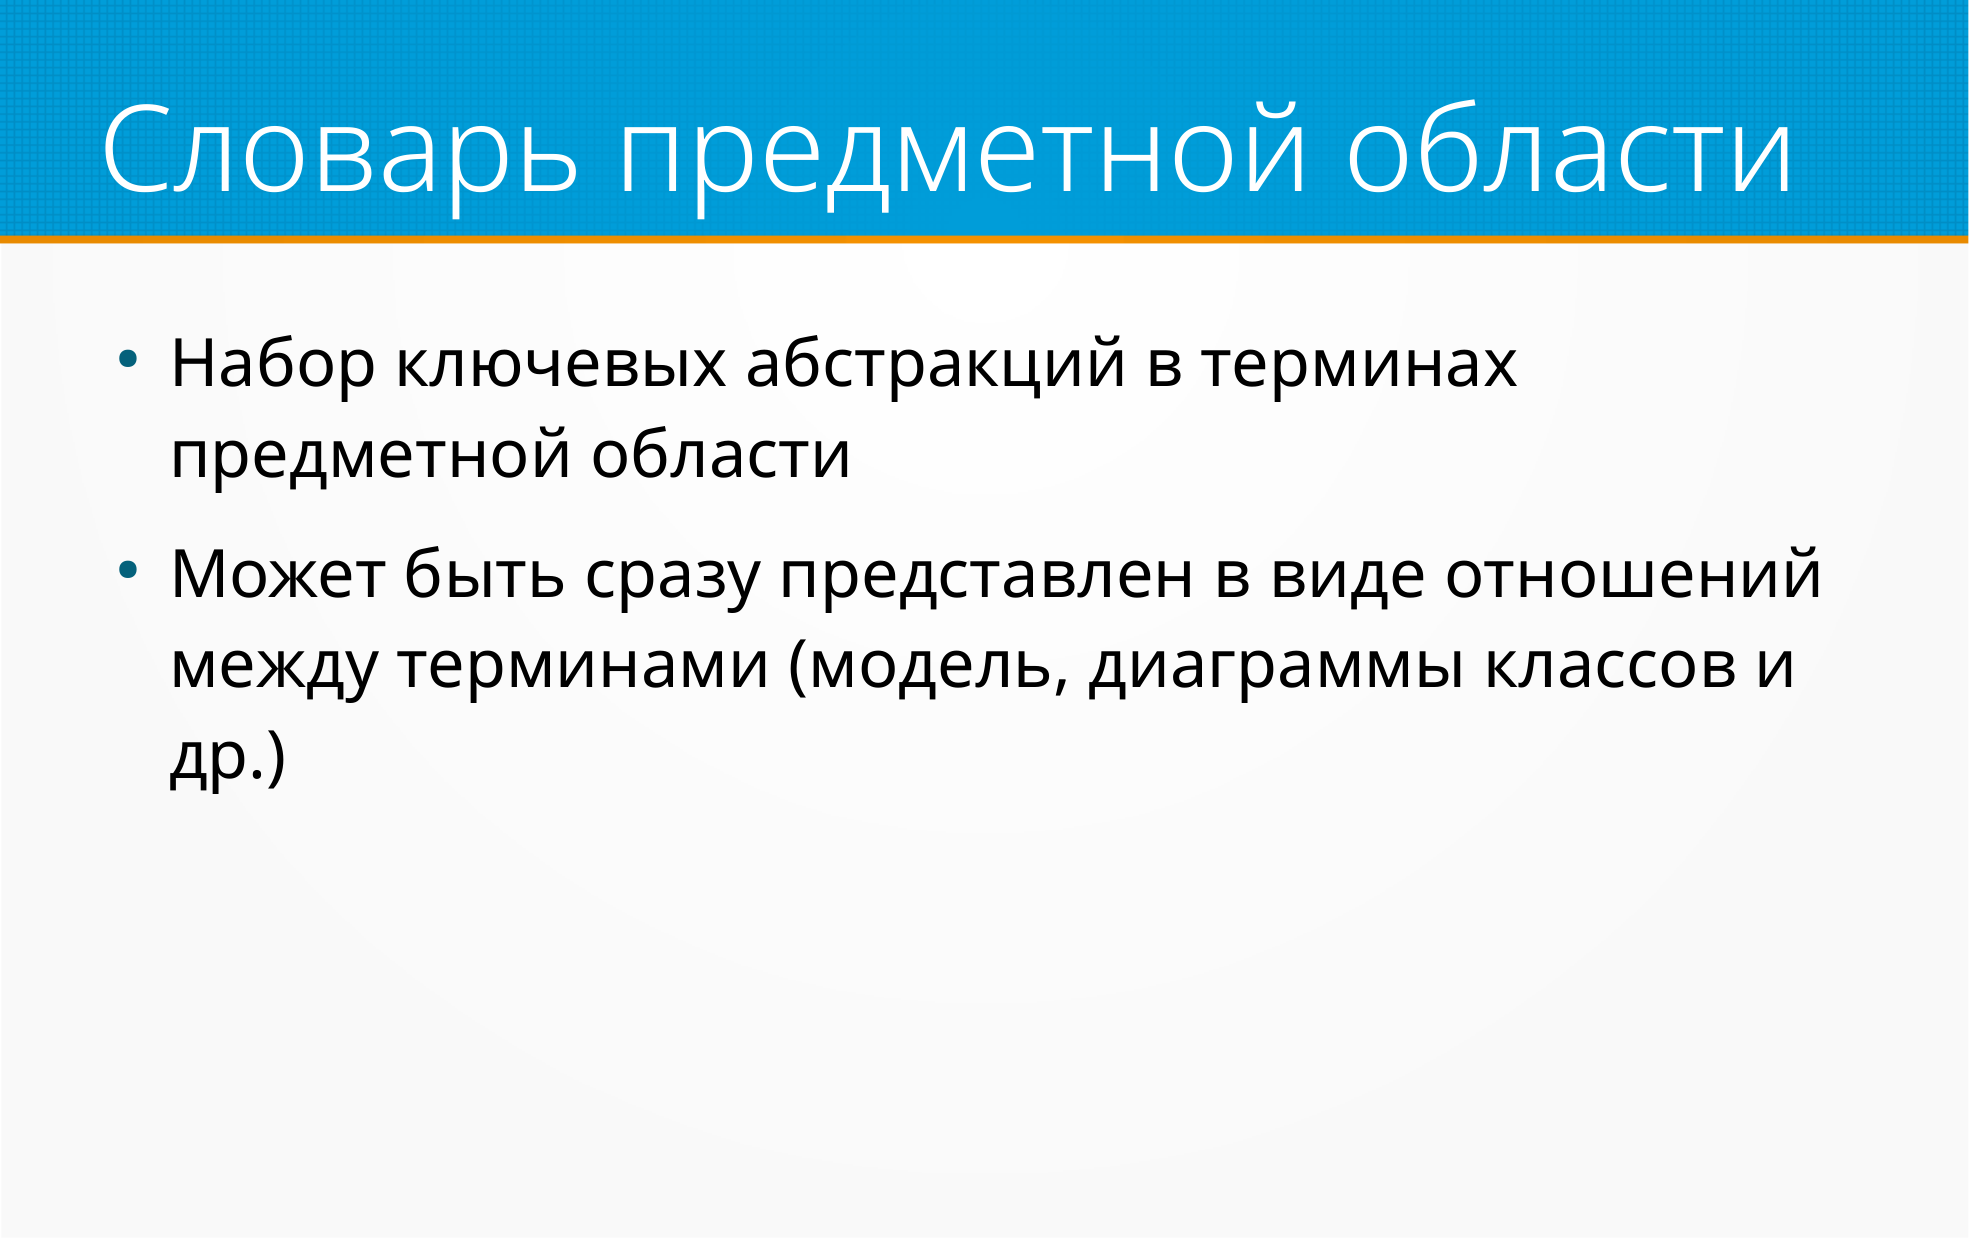

# Словарь предметной области
Набор ключевых абстракций в терминах предметной области
Может быть сразу представлен в виде отношений между терминами (модель, диаграммы классов и др.)